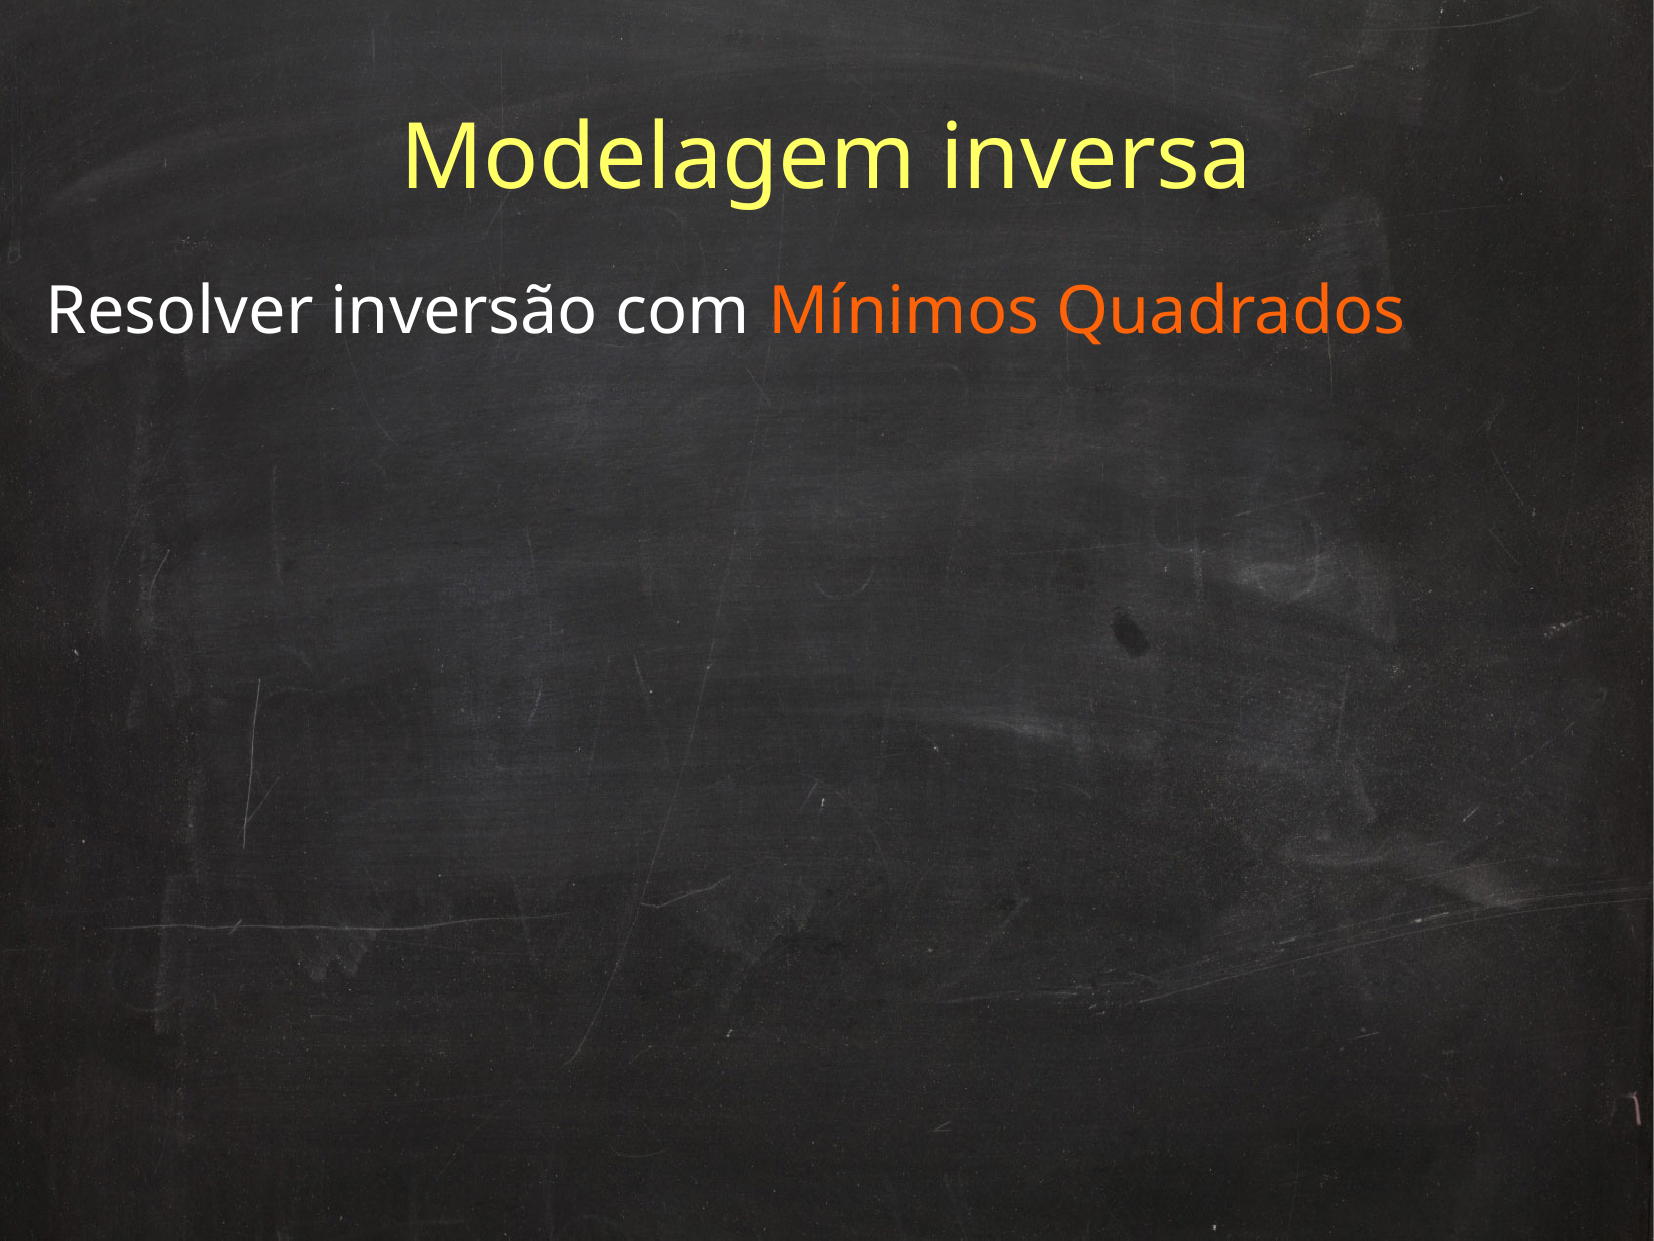

# Modelagem inversa
Resolver inversão com Mínimos Quadrados